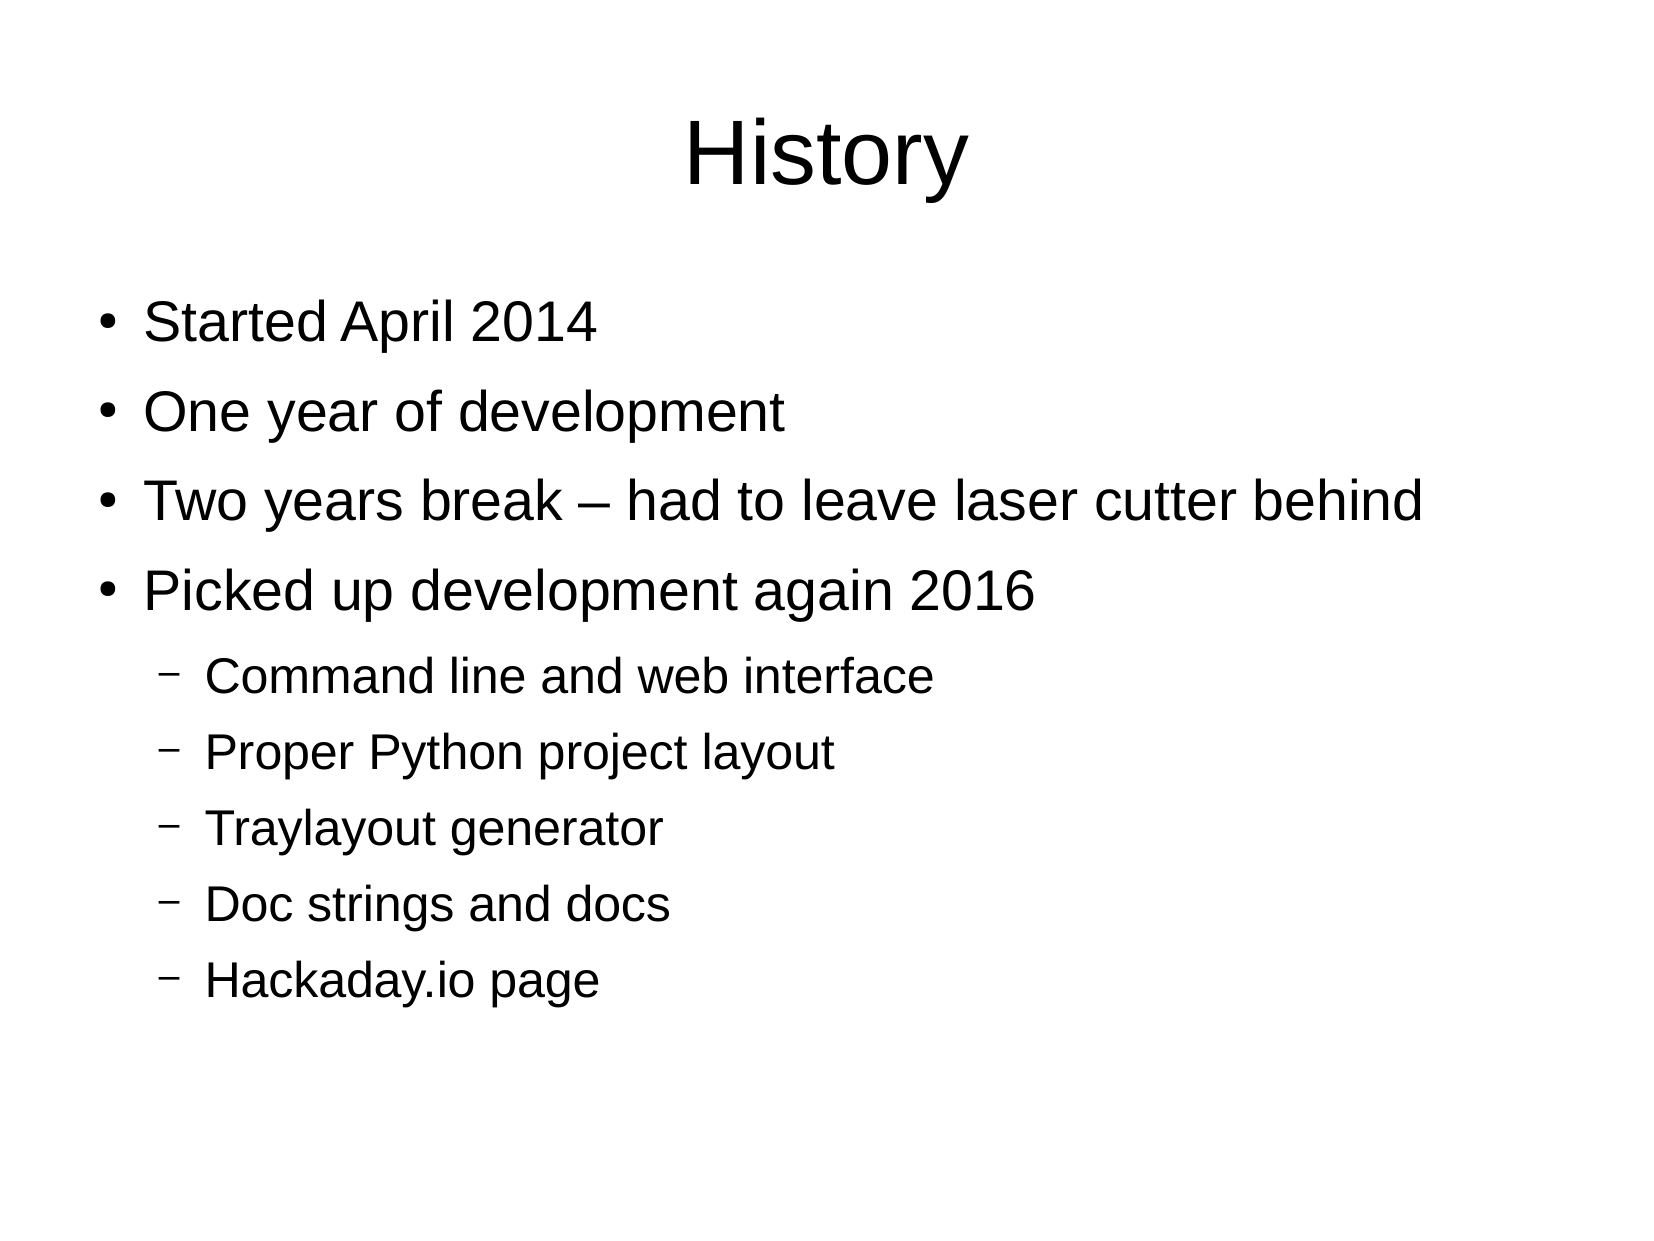

# History
Started April 2014
One year of development
Two years break – had to leave laser cutter behind
Picked up development again 2016
Command line and web interface
Proper Python project layout
Traylayout generator
Doc strings and docs
Hackaday.io page